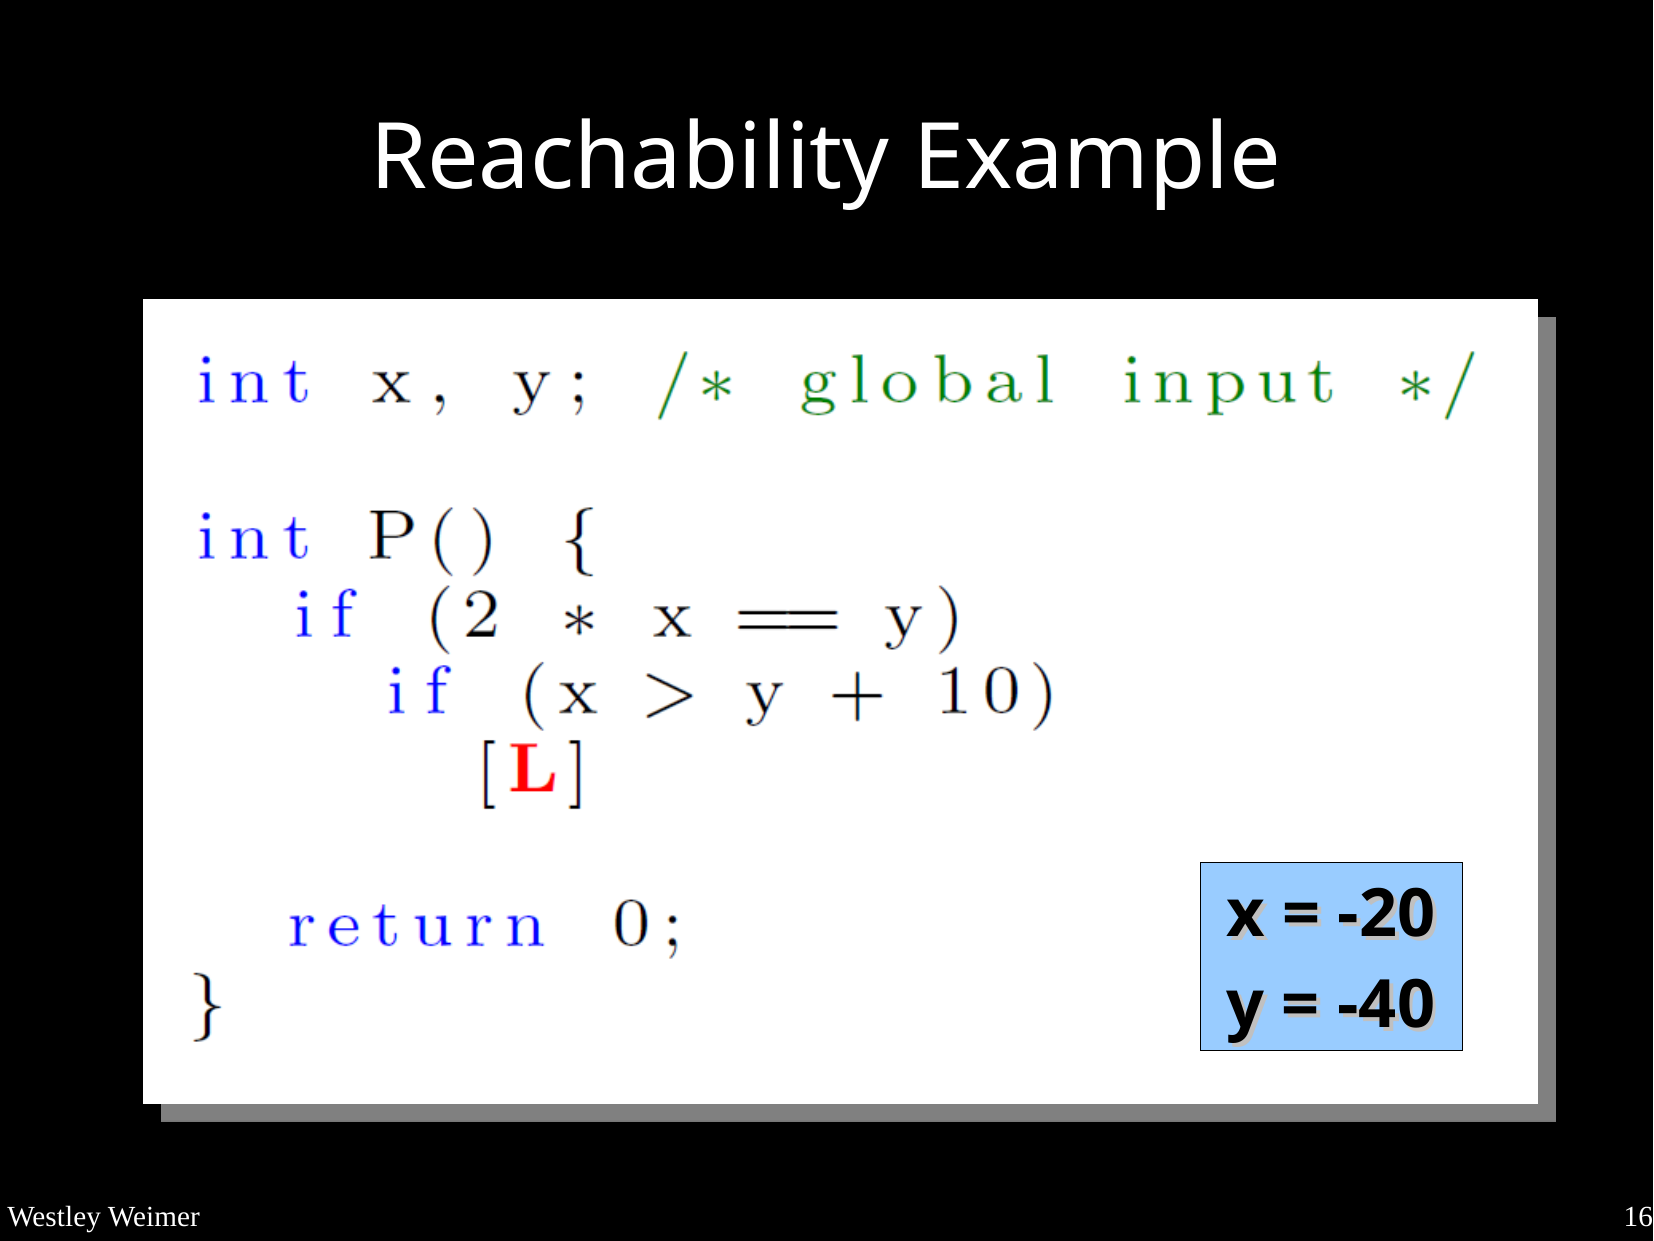

# Reachability Example
x = -20
y = -40
16